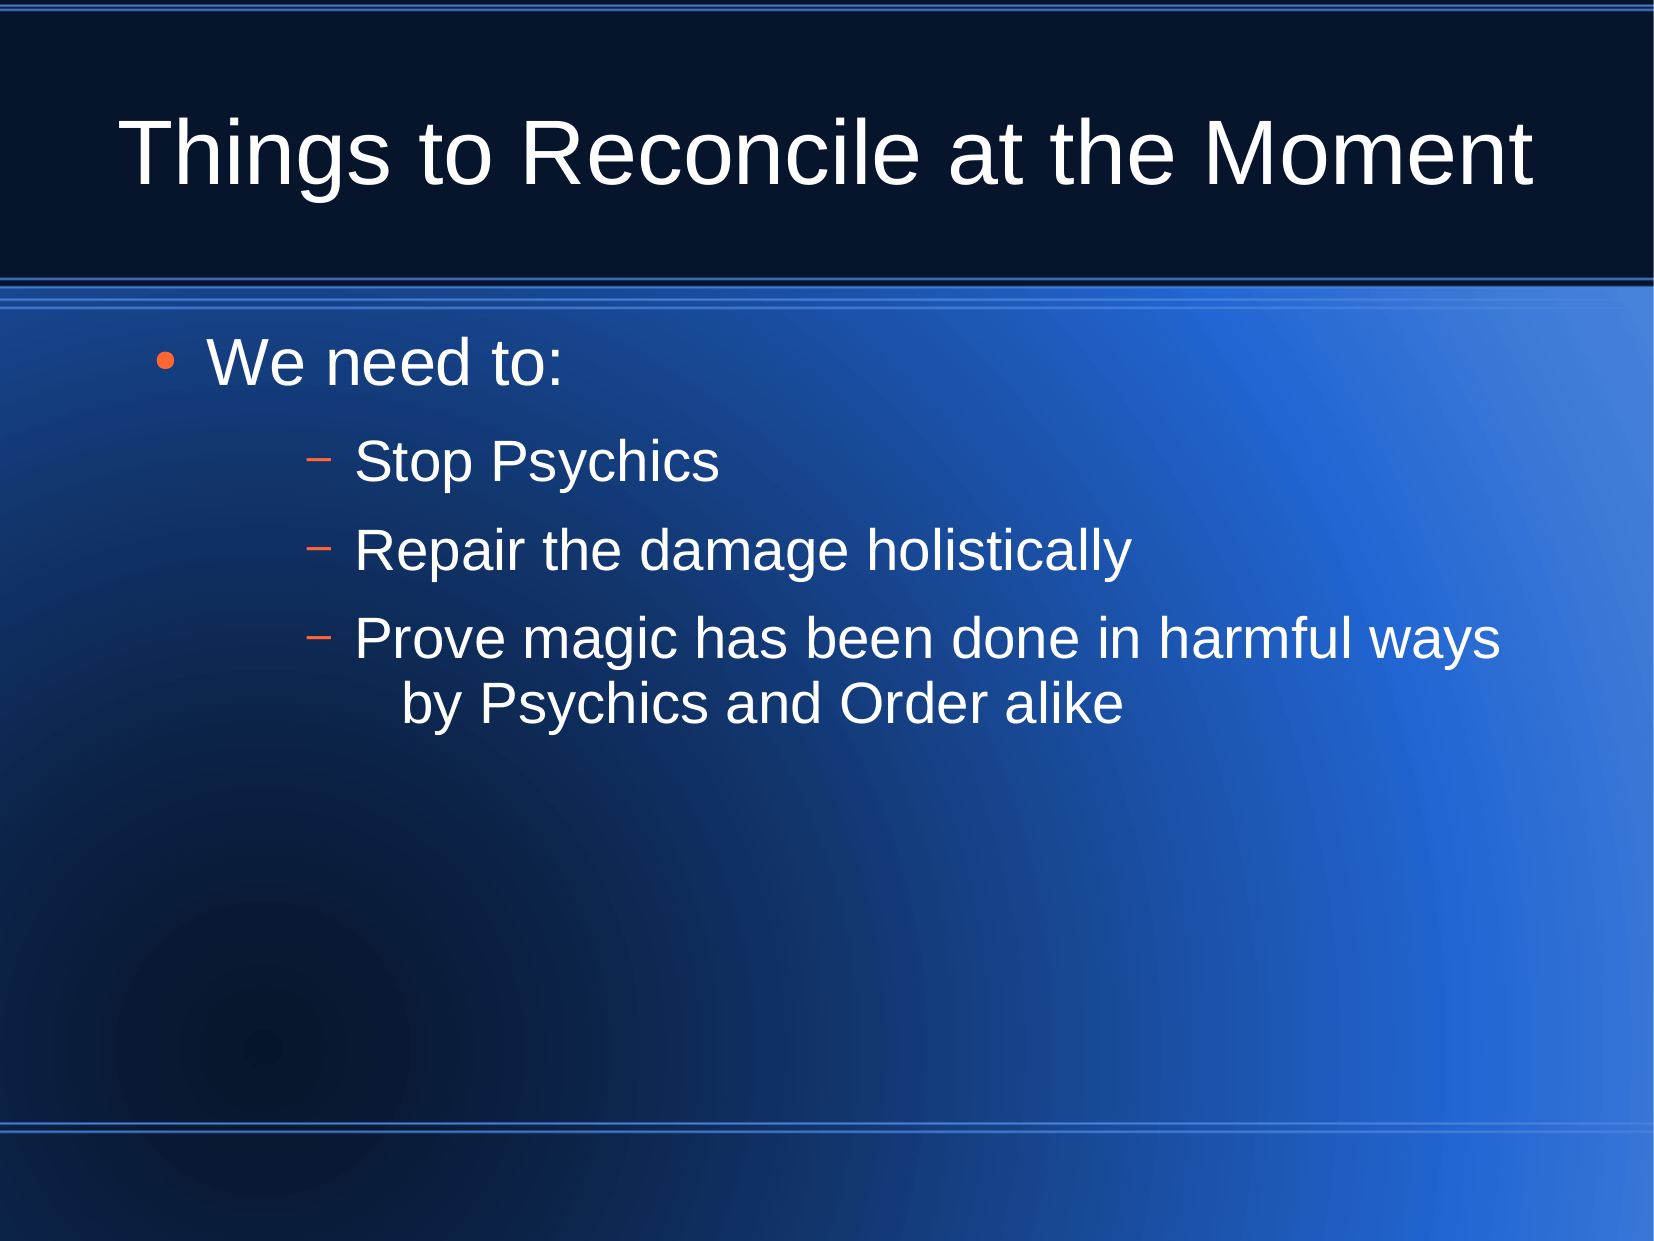

# Things to Reconcile at the Moment
We need to:
Stop Psychics
Repair the damage holistically
Prove magic has been done in harmful ways by Psychics and Order alike